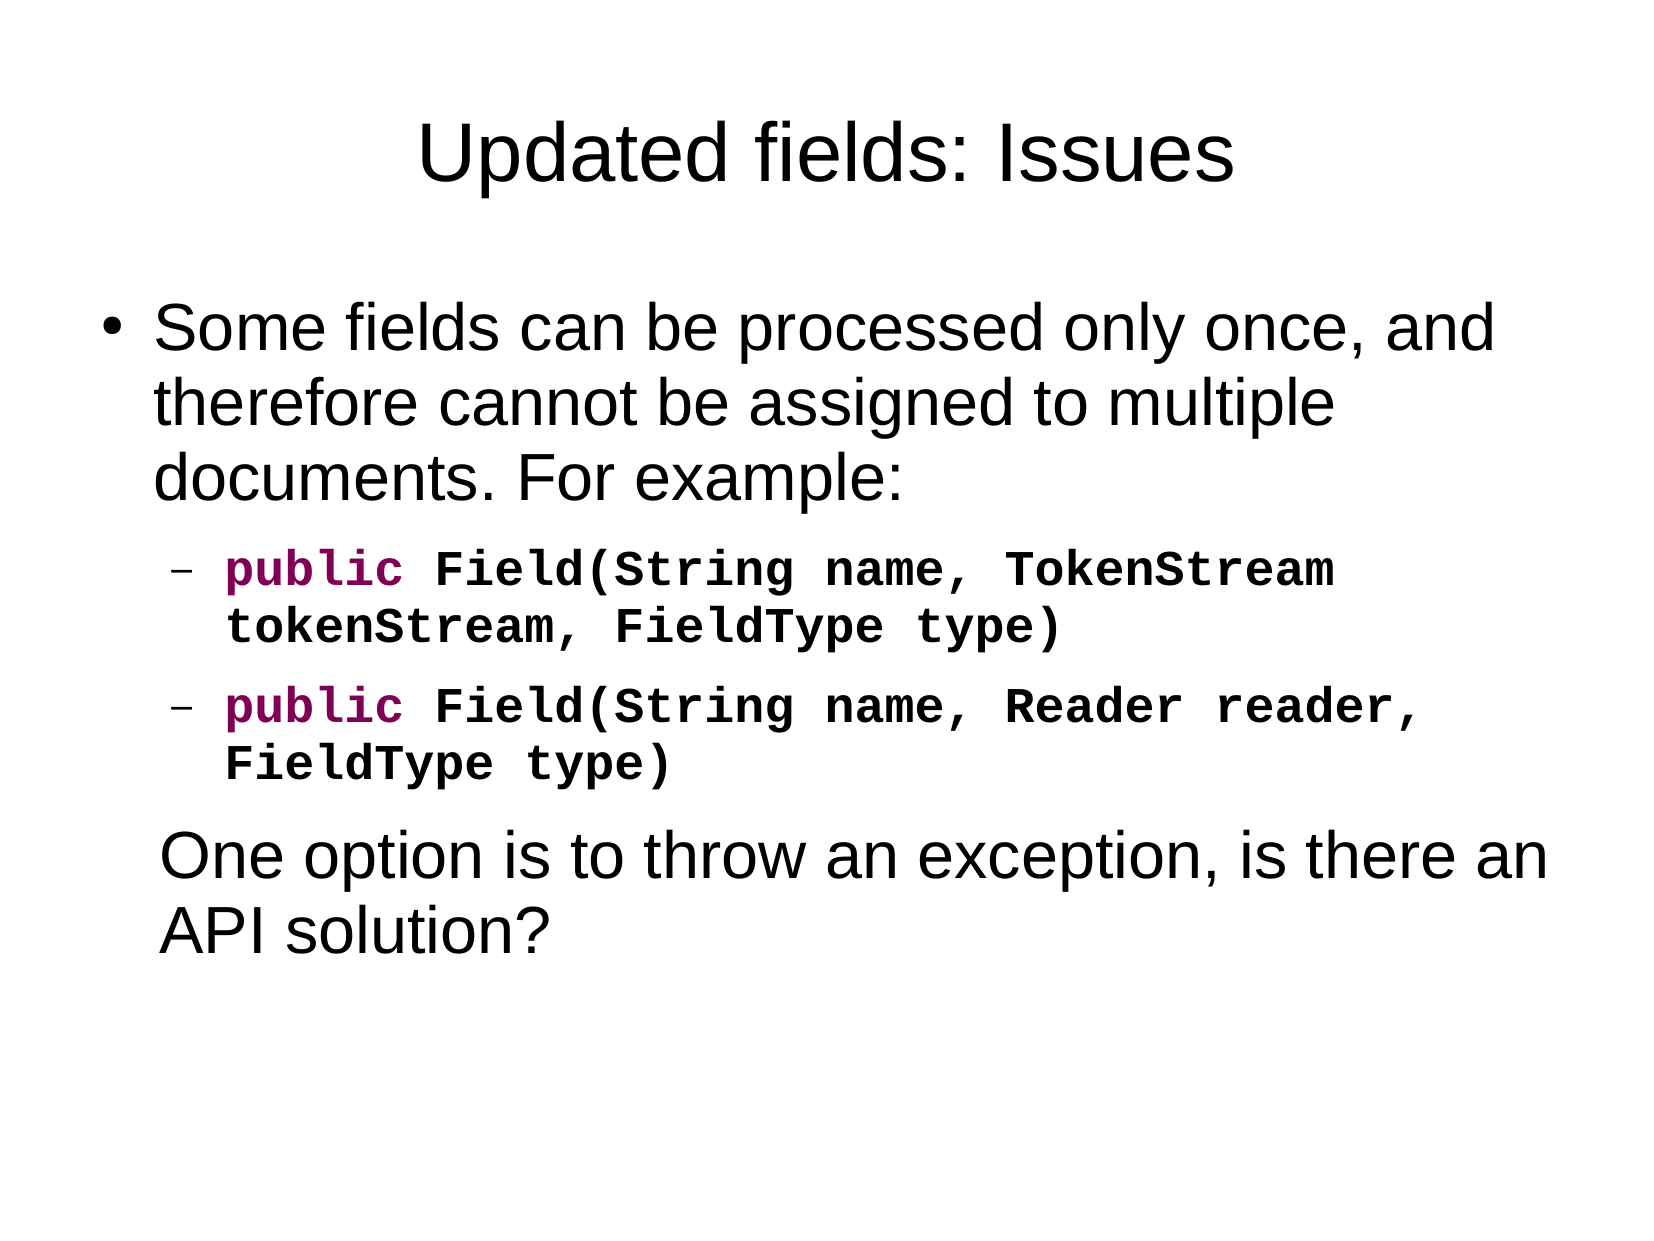

# Updated fields: Issues
Some fields can be processed only once, and therefore cannot be assigned to multiple documents. For example:
public Field(String name, TokenStream tokenStream, FieldType type)
public Field(String name, Reader reader, FieldType type)
One option is to throw an exception, is there an API solution?